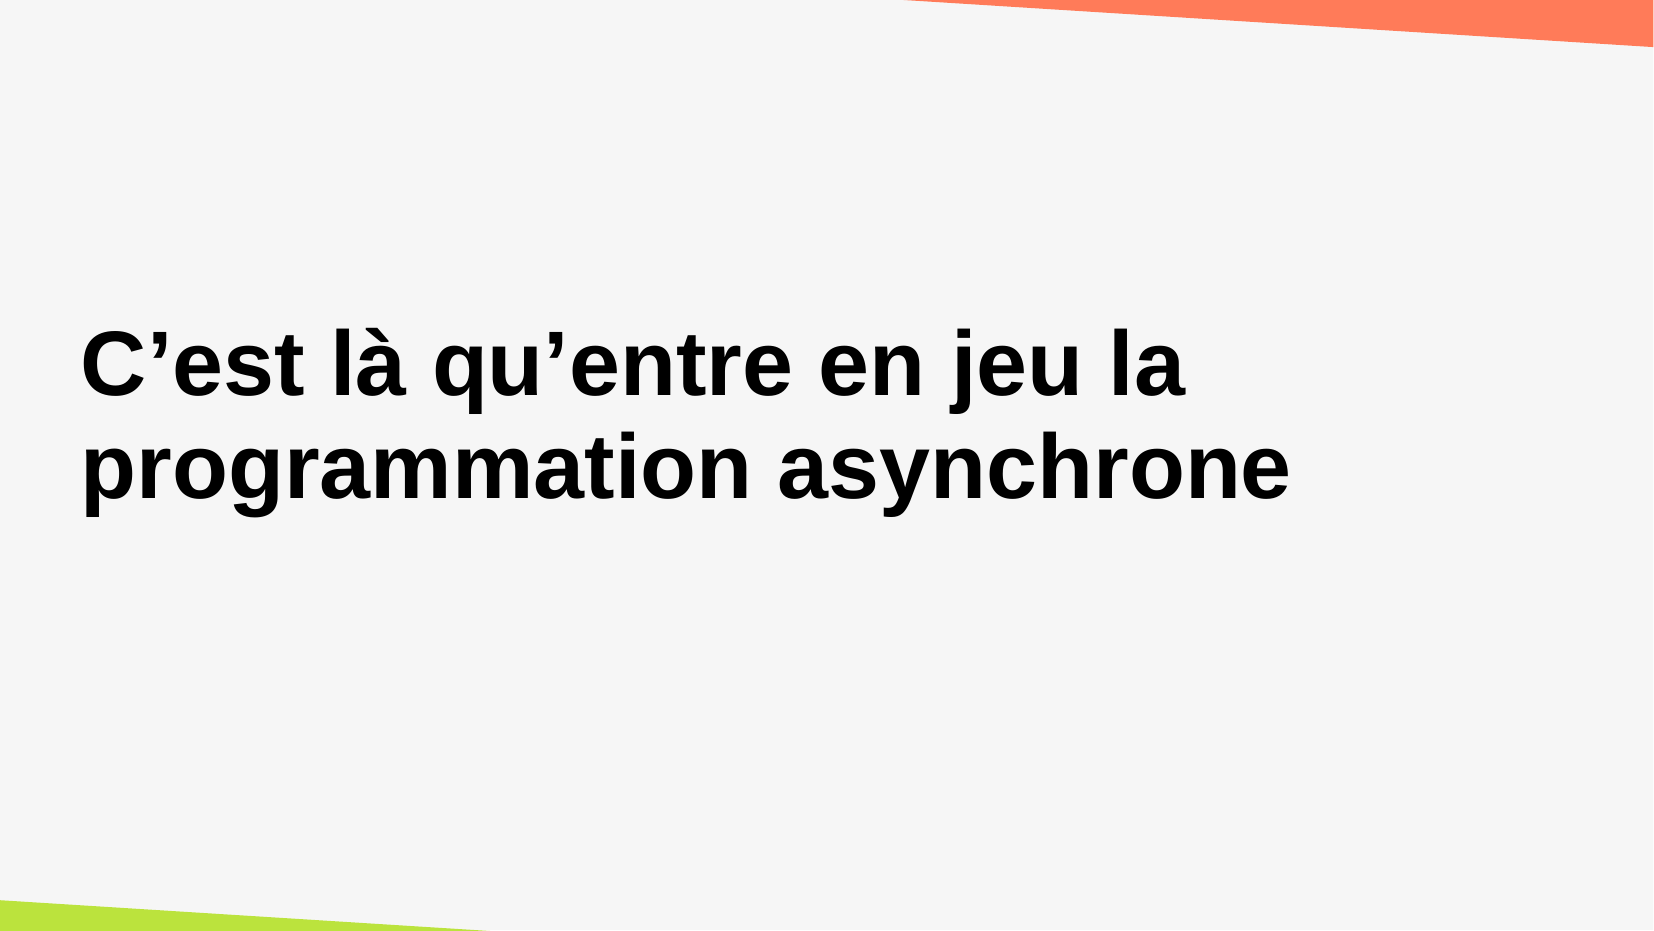

# C’est là qu’entre en jeu la programmation asynchrone